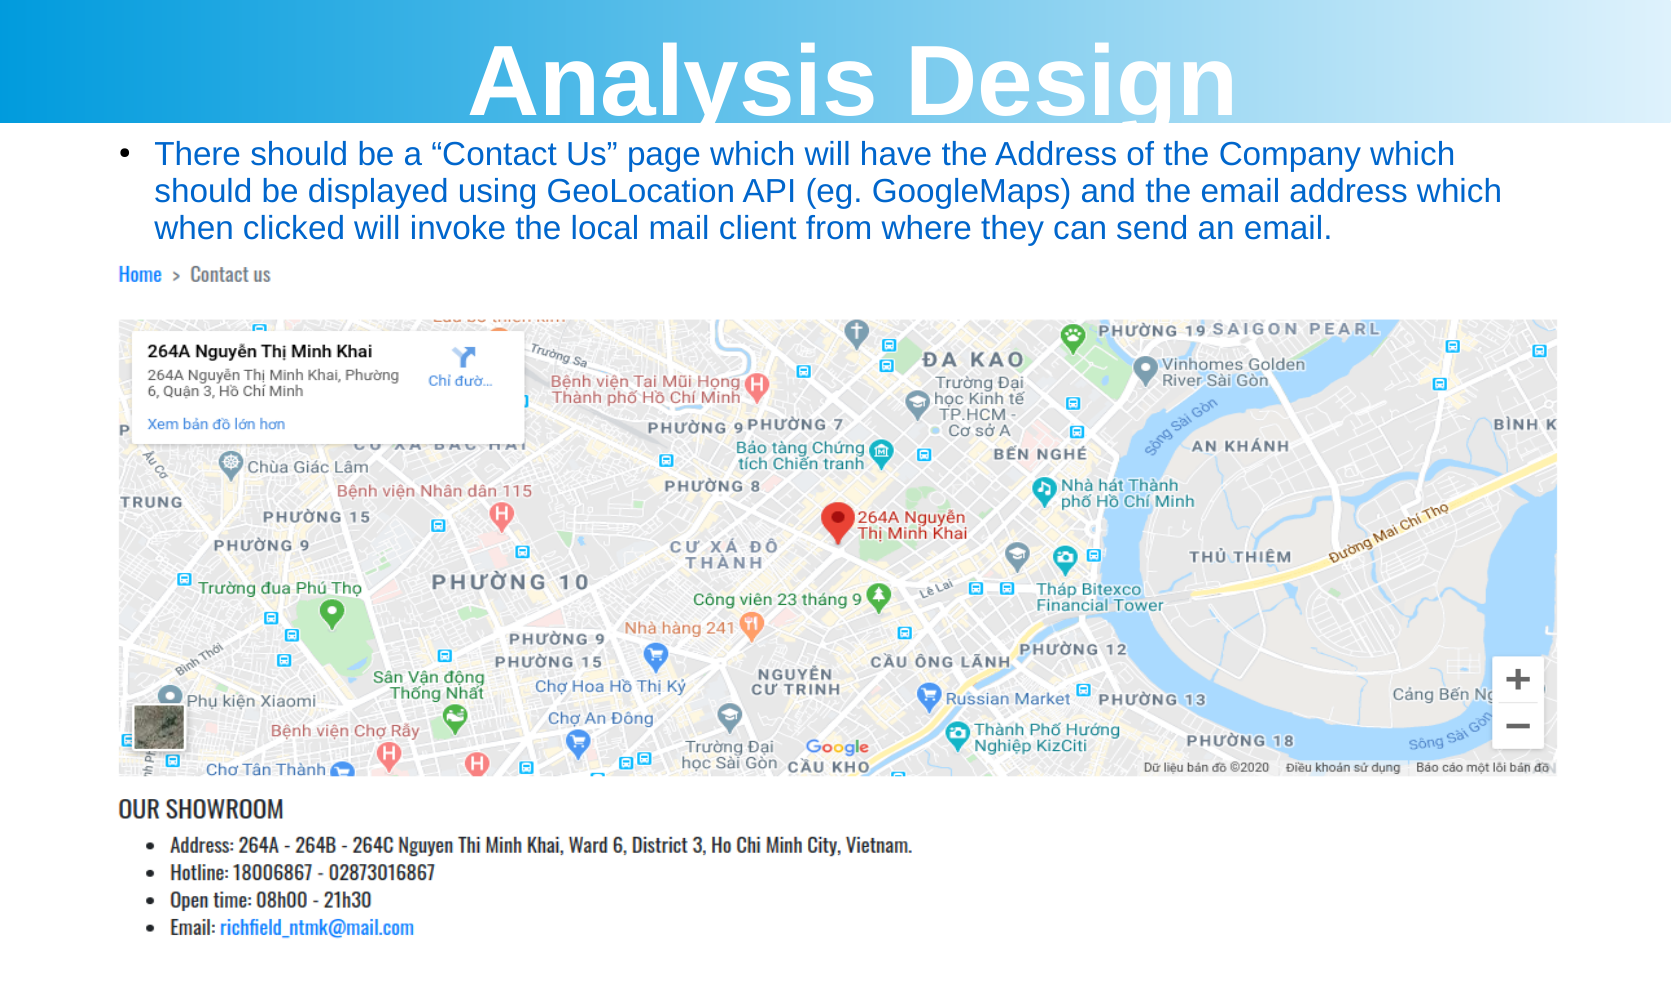

# Analysis Design
There should be a “Contact Us” page which will have the Address of the Company which should be displayed using GeoLocation API (eg. GoogleMaps) and the email address which when clicked will invoke the local mail client from where they can send an email.